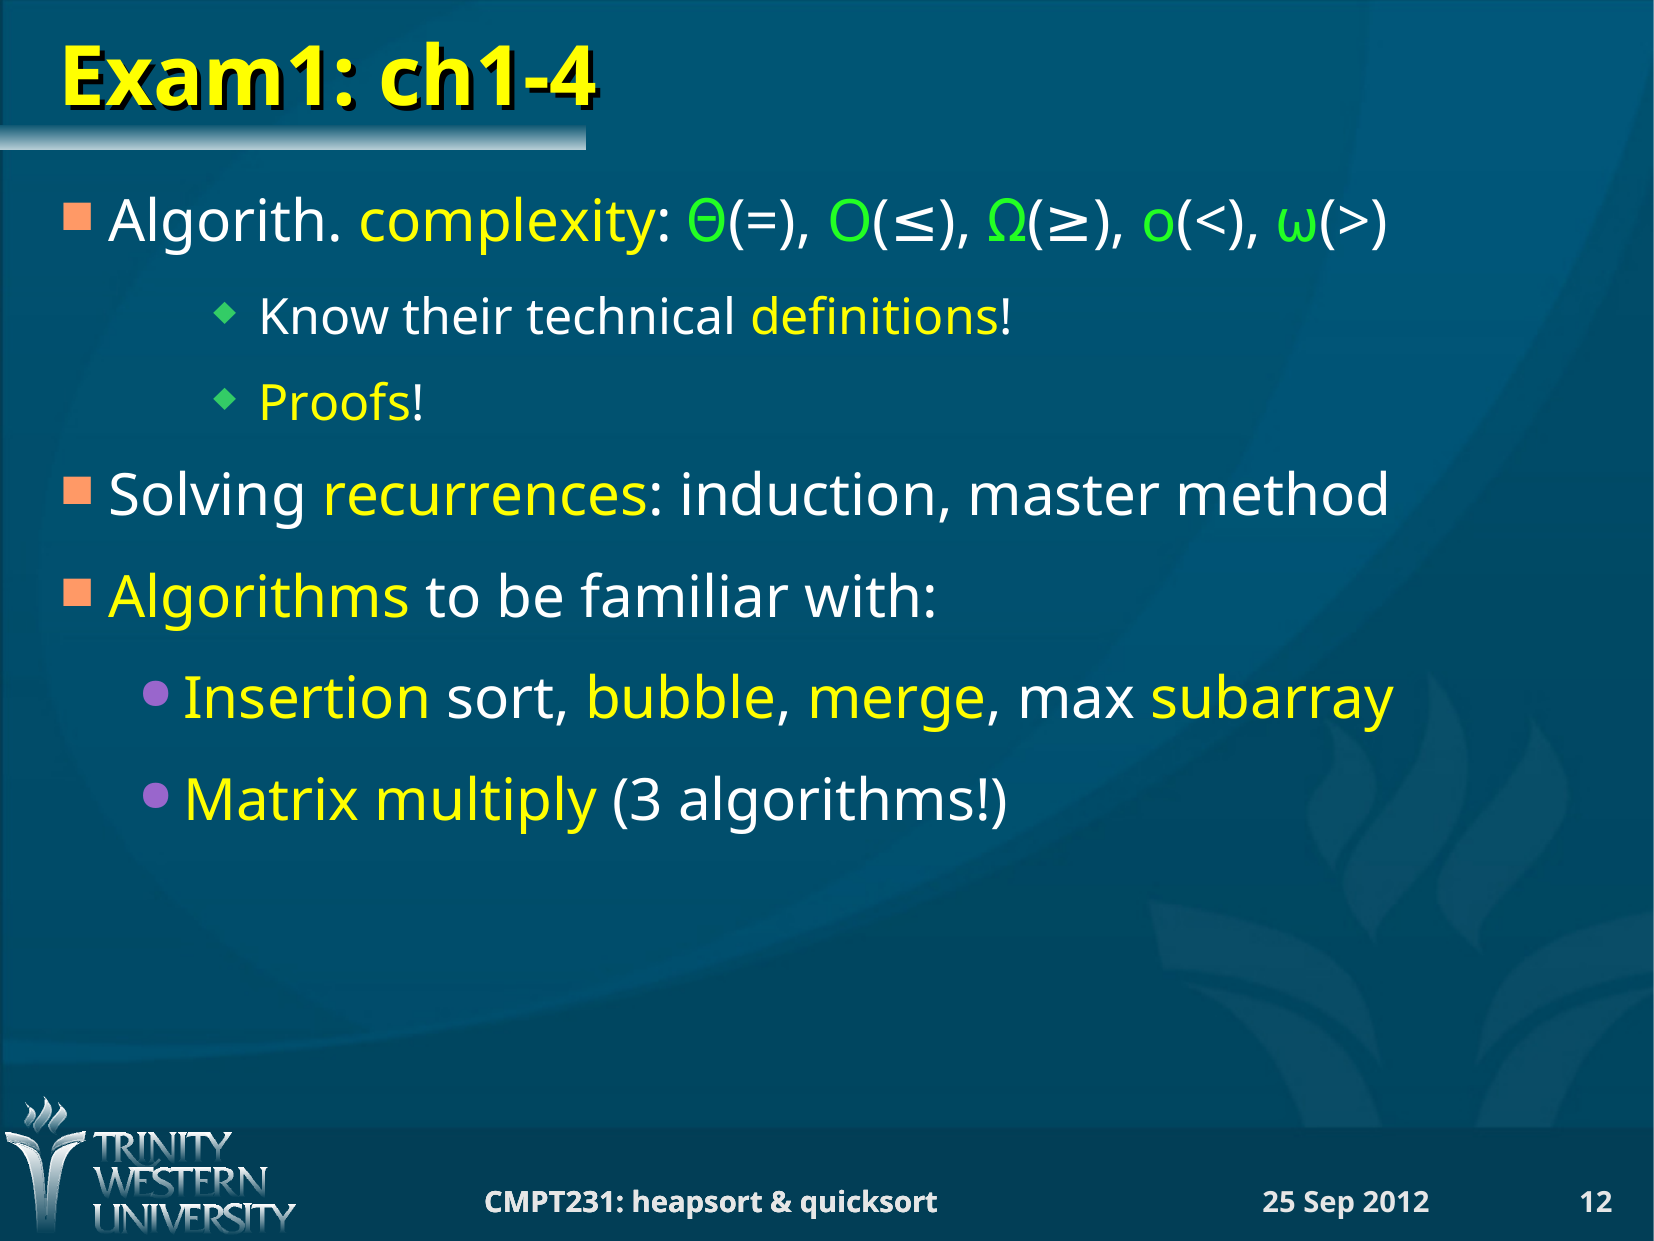

# Exam1: ch1-4
Algorith. complexity: Θ(=), O(≤), Ω(≥), o(<), ω(>)
Know their technical definitions!
Proofs!
Solving recurrences: induction, master method
Algorithms to be familiar with:
Insertion sort, bubble, merge, max subarray
Matrix multiply (3 algorithms!)
CMPT231: heapsort & quicksort
25 Sep 2012
12